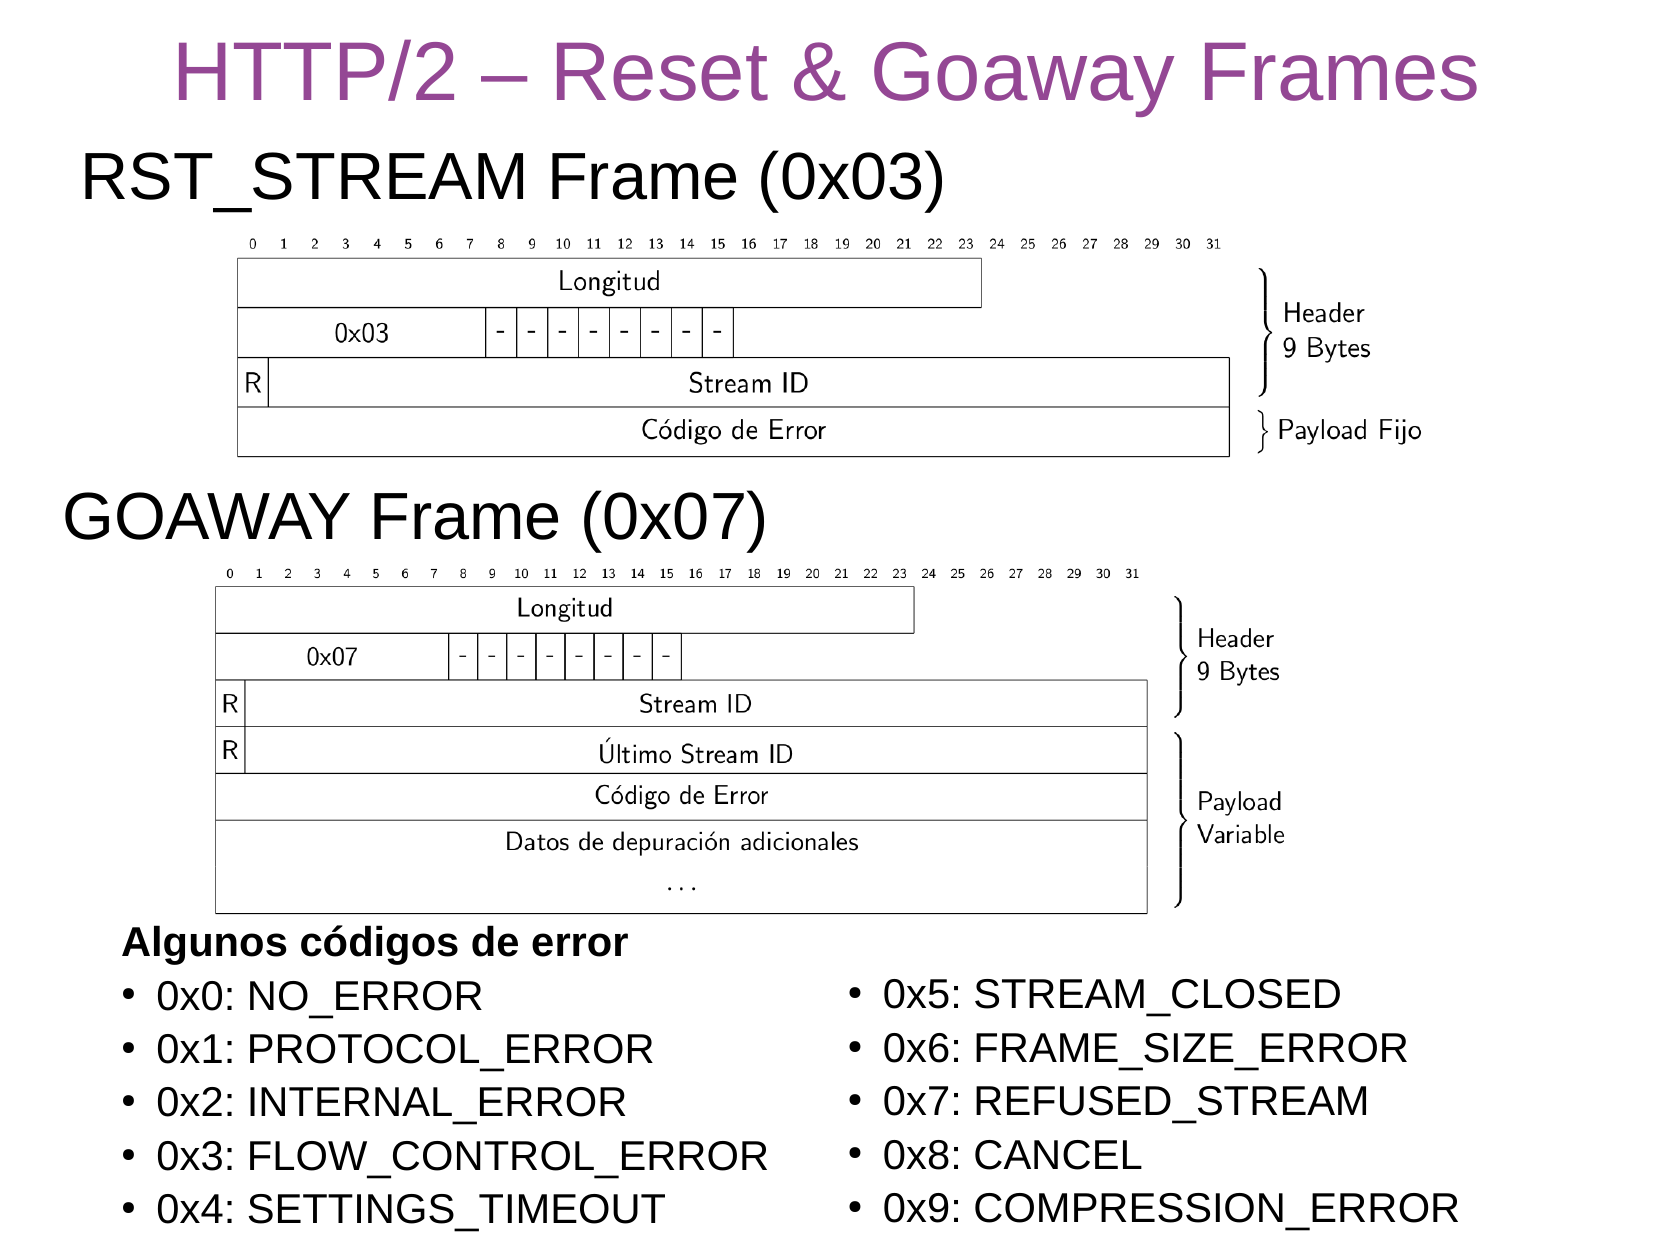

# HTTP/2 – Reset & Goaway Frames
RST_STREAM Frame (0x03)
GOAWAY Frame (0x07)
Algunos códigos de error
0x0: NO_ERROR
0x1: PROTOCOL_ERROR
0x2: INTERNAL_ERROR
0x3: FLOW_CONTROL_ERROR
0x4: SETTINGS_TIMEOUT
0x5: STREAM_CLOSED
0x6: FRAME_SIZE_ERROR
0x7: REFUSED_STREAM
0x8: CANCEL
0x9: COMPRESSION_ERROR